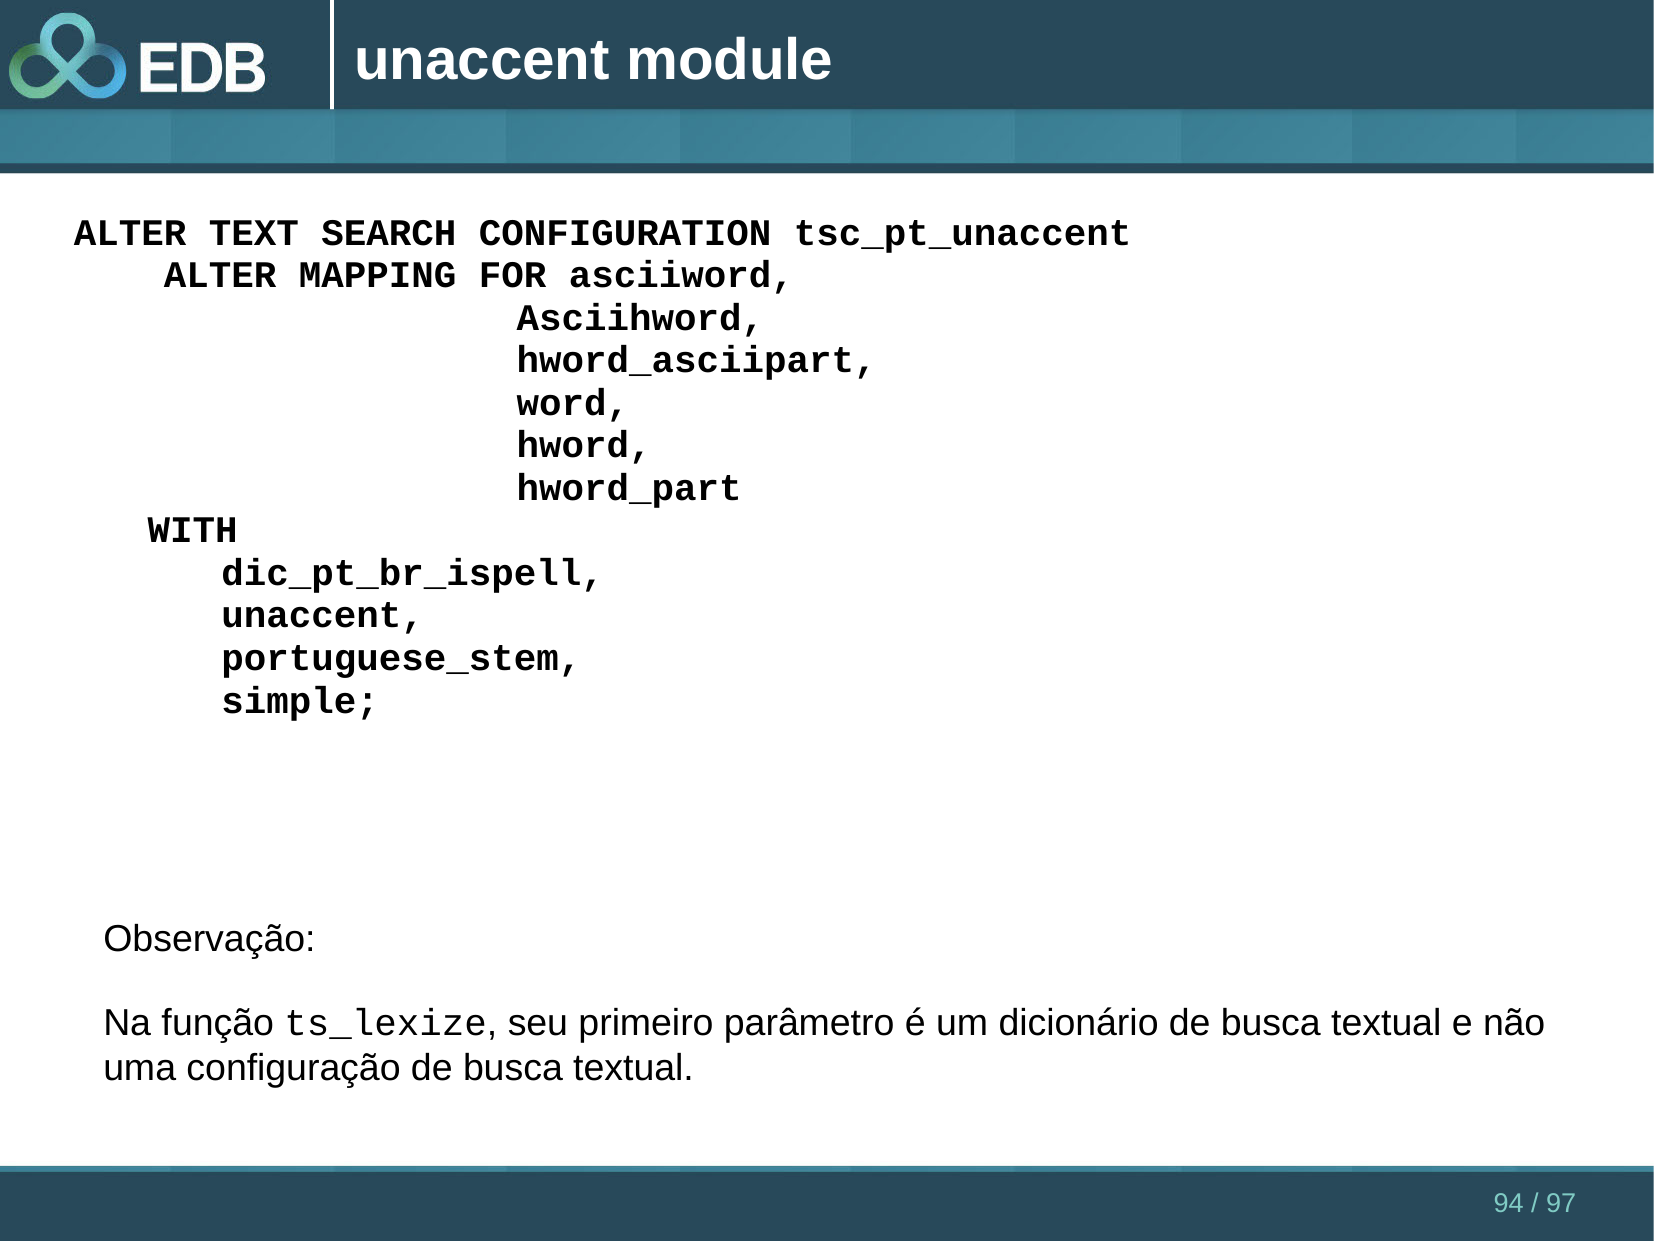

# unaccent module
ALTER TEXT SEARCH CONFIGURATION tsc_pt_unaccent
 ALTER MAPPING FOR asciiword,
						Asciihword,
						hword_asciipart,
 	word,
						hword,
						hword_part
	WITH
		dic_pt_br_ispell,
		unaccent,
		portuguese_stem,
		simple;
Observação:
Na função ts_lexize, seu primeiro parâmetro é um dicionário de busca textual e não uma configuração de busca textual.